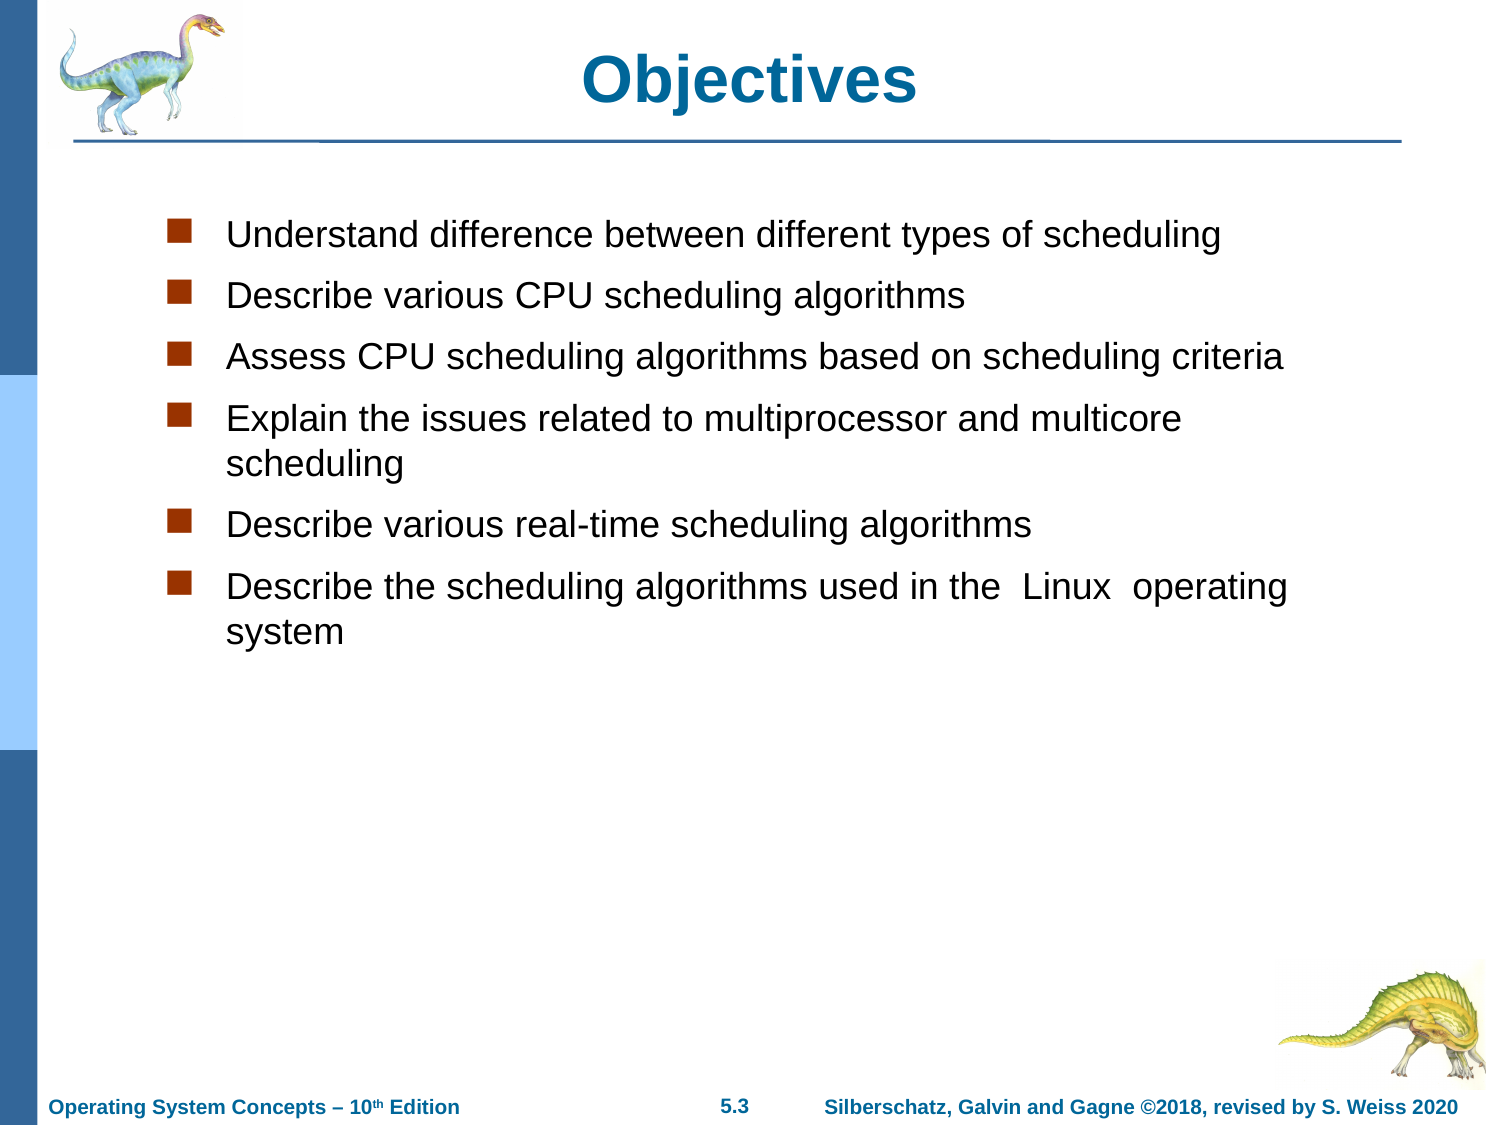

Objectives
Understand difference between different types of scheduling
Describe various CPU scheduling algorithms
Assess CPU scheduling algorithms based on scheduling criteria
Explain the issues related to multiprocessor and multicore scheduling
Describe various real-time scheduling algorithms
Describe the scheduling algorithms used in the Linux operating system